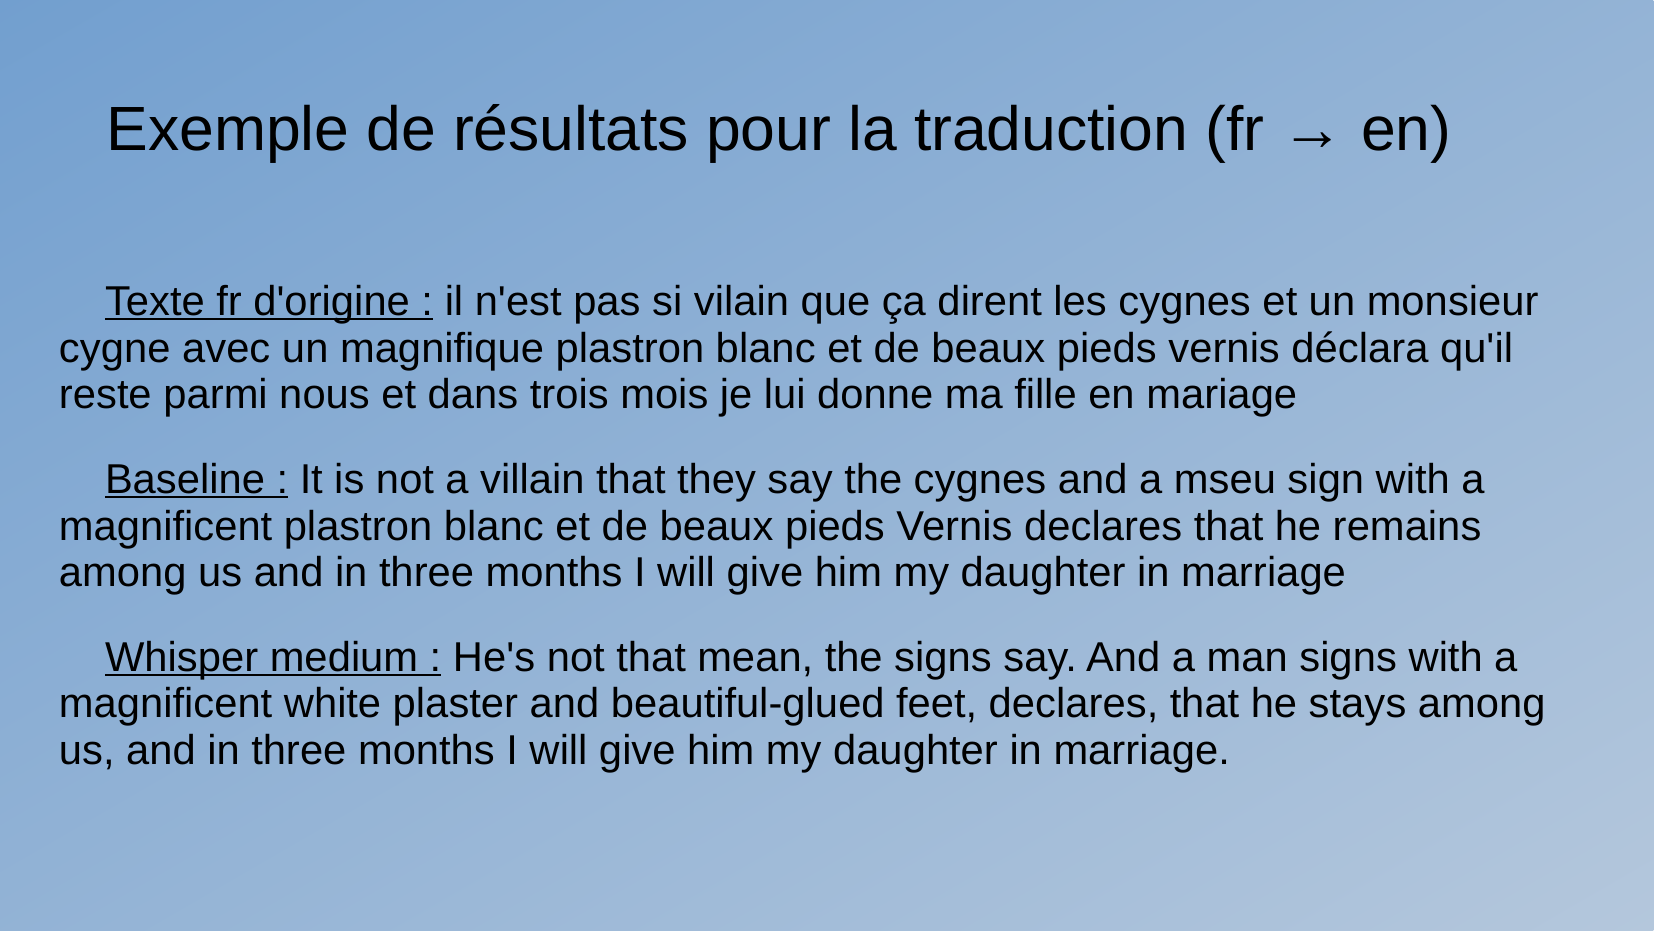

# Exemple de résultats pour la traduction (fr → en)
 Texte fr d'origine : il n'est pas si vilain que ça dirent les cygnes et un monsieur cygne avec un magnifique plastron blanc et de beaux pieds vernis déclara qu'il reste parmi nous et dans trois mois je lui donne ma fille en mariage
 Baseline : It is not a villain that they say the cygnes and a mseu sign with a magnificent plastron blanc et de beaux pieds Vernis declares that he remains among us and in three months I will give him my daughter in marriage
 Whisper medium : He's not that mean, the signs say. And a man signs with a magnificent white plaster and beautiful-glued feet, declares, that he stays among us, and in three months I will give him my daughter in marriage.